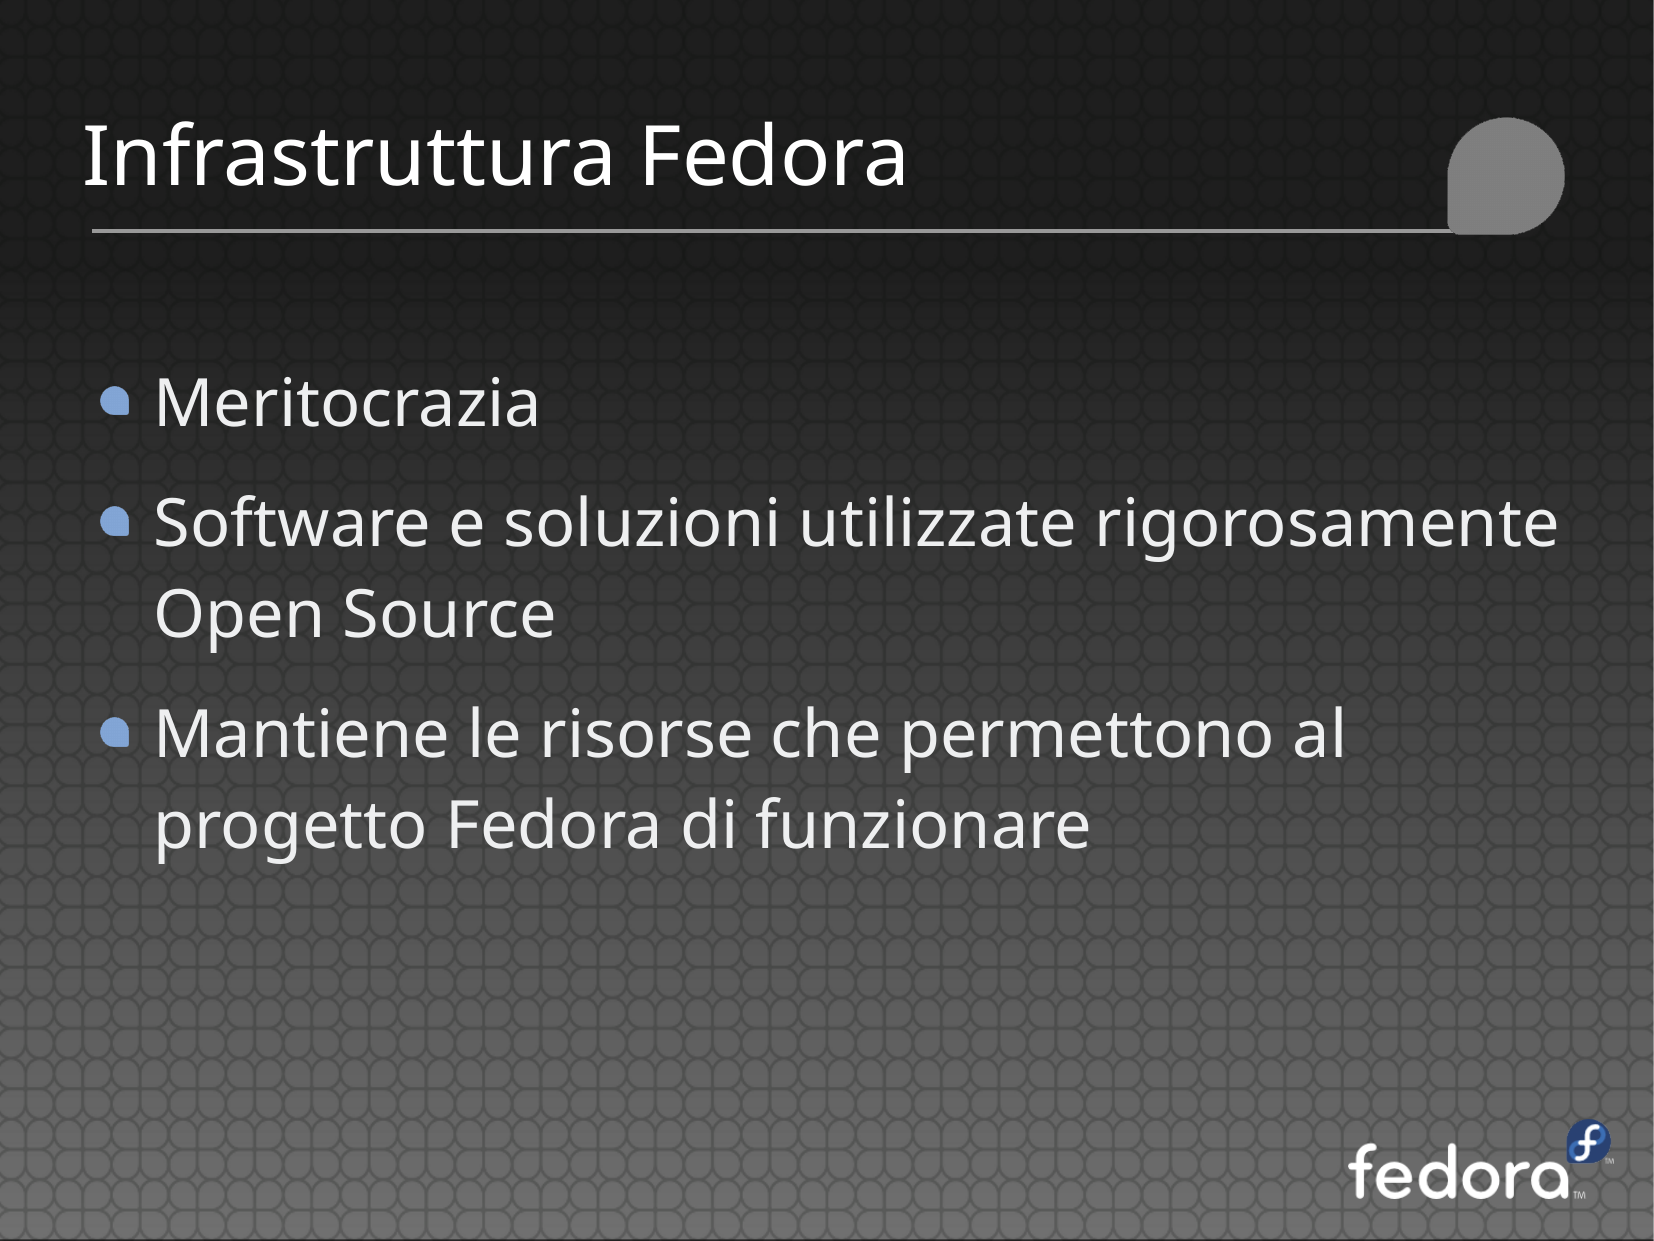

# Infrastruttura Fedora
Meritocrazia
Software e soluzioni utilizzate rigorosamente Open Source
Mantiene le risorse che permettono al progetto Fedora di funzionare